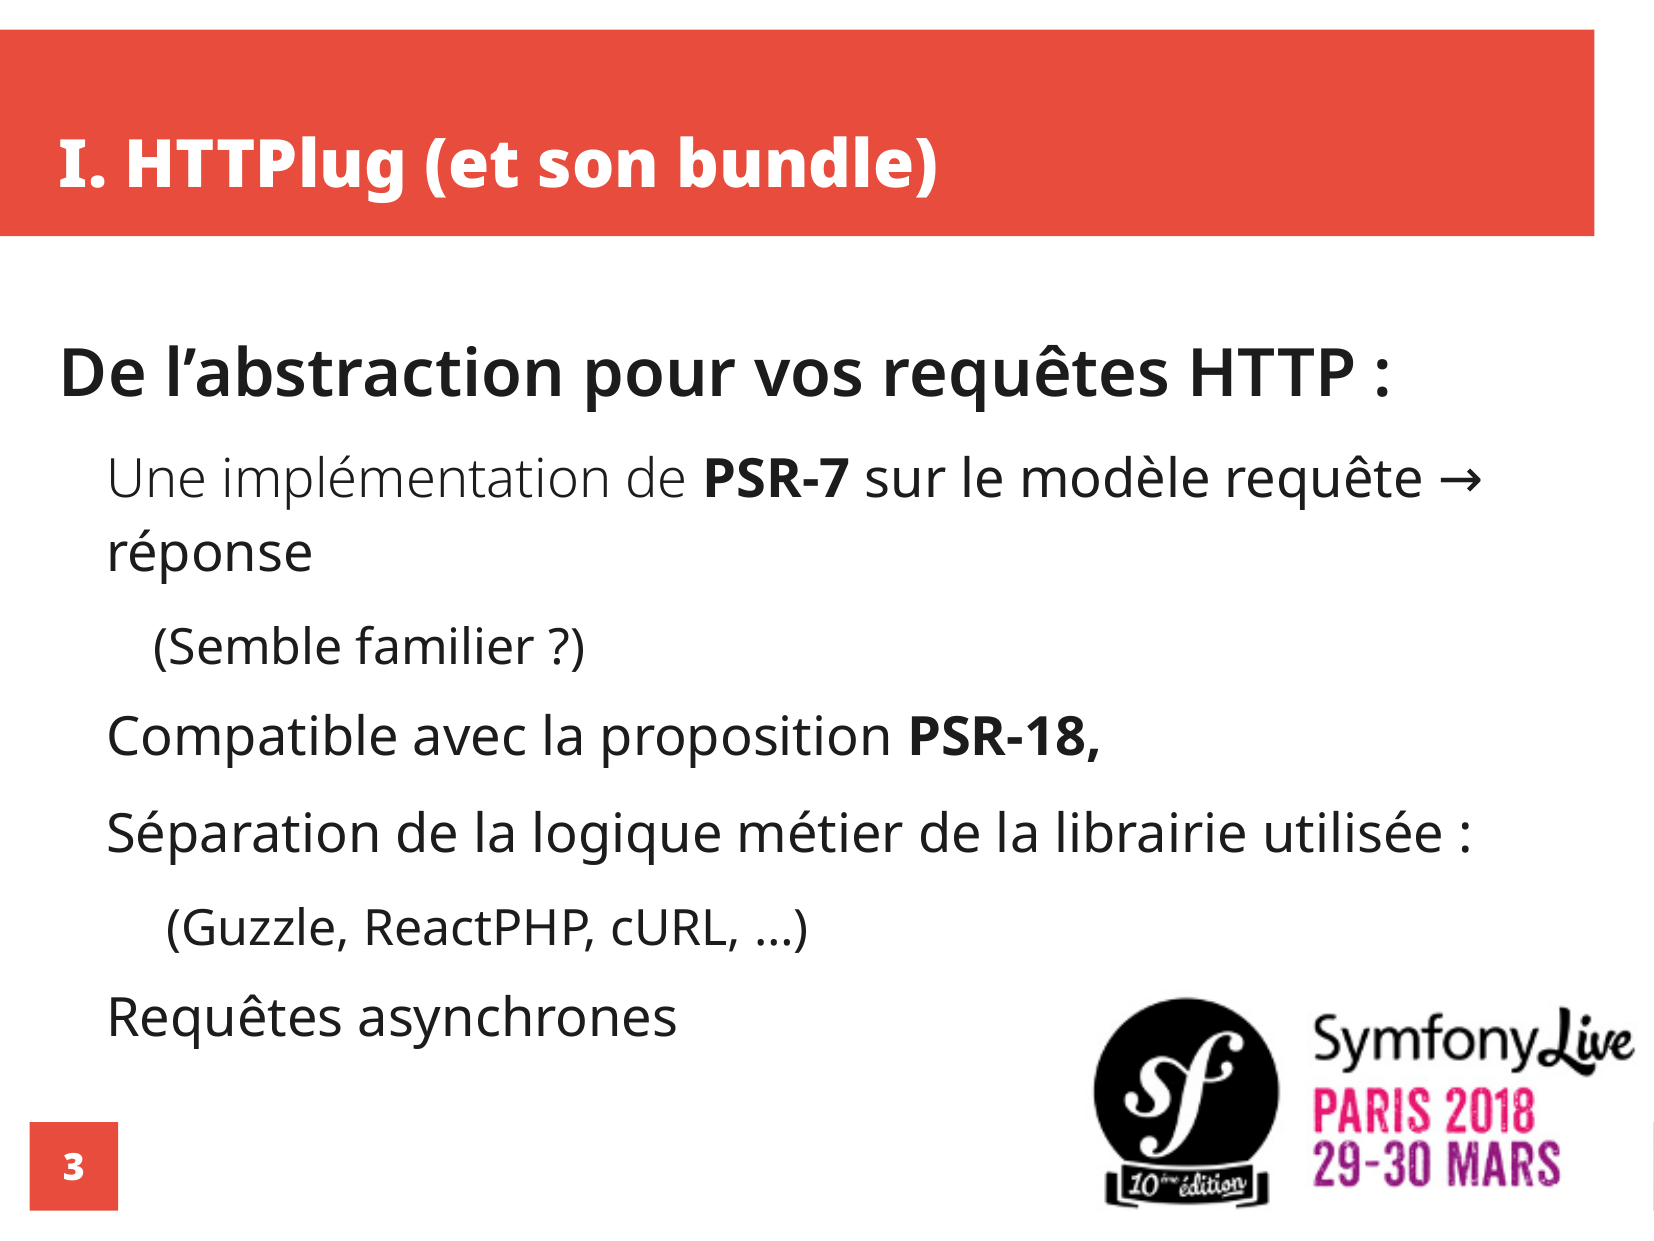

# I. HTTPlug (et son bundle)
De l’abstraction pour vos requêtes HTTP :
Une implémentation de PSR-7 sur le modèle requête → réponse
(Semble familier ?)
Compatible avec la proposition PSR-18,
Séparation de la logique métier de la librairie utilisée :
 (Guzzle, ReactPHP, cURL, …)
Requêtes asynchrones
3